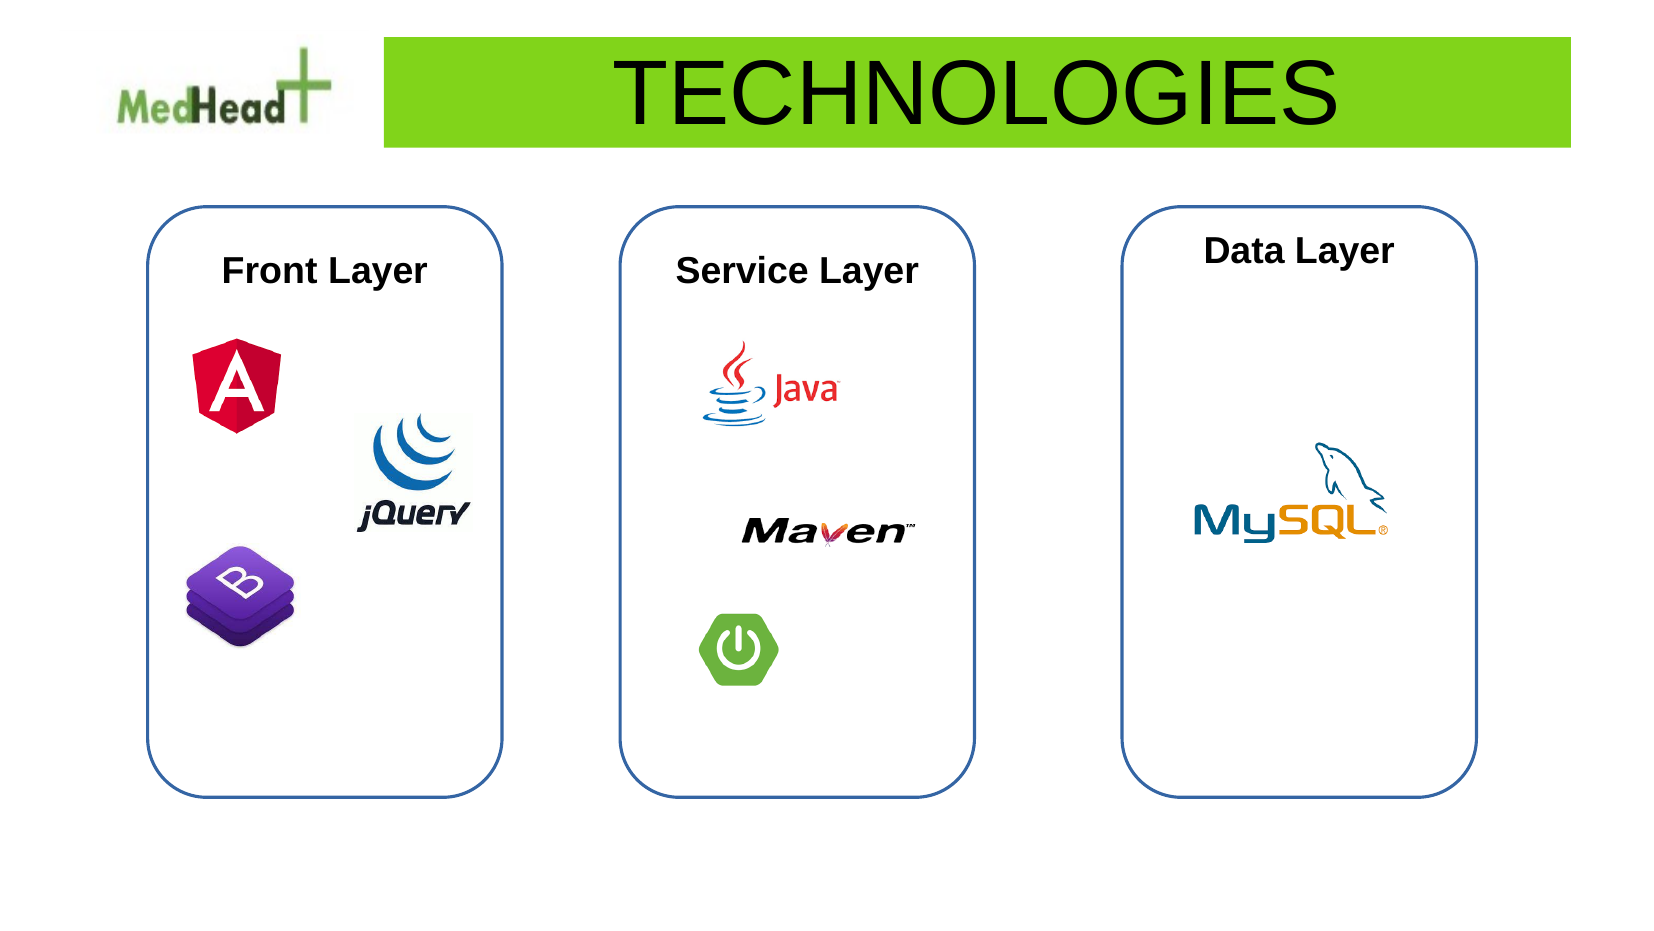

# TECHNOLOGIES
Front Layer
Service Layer
Data Layer